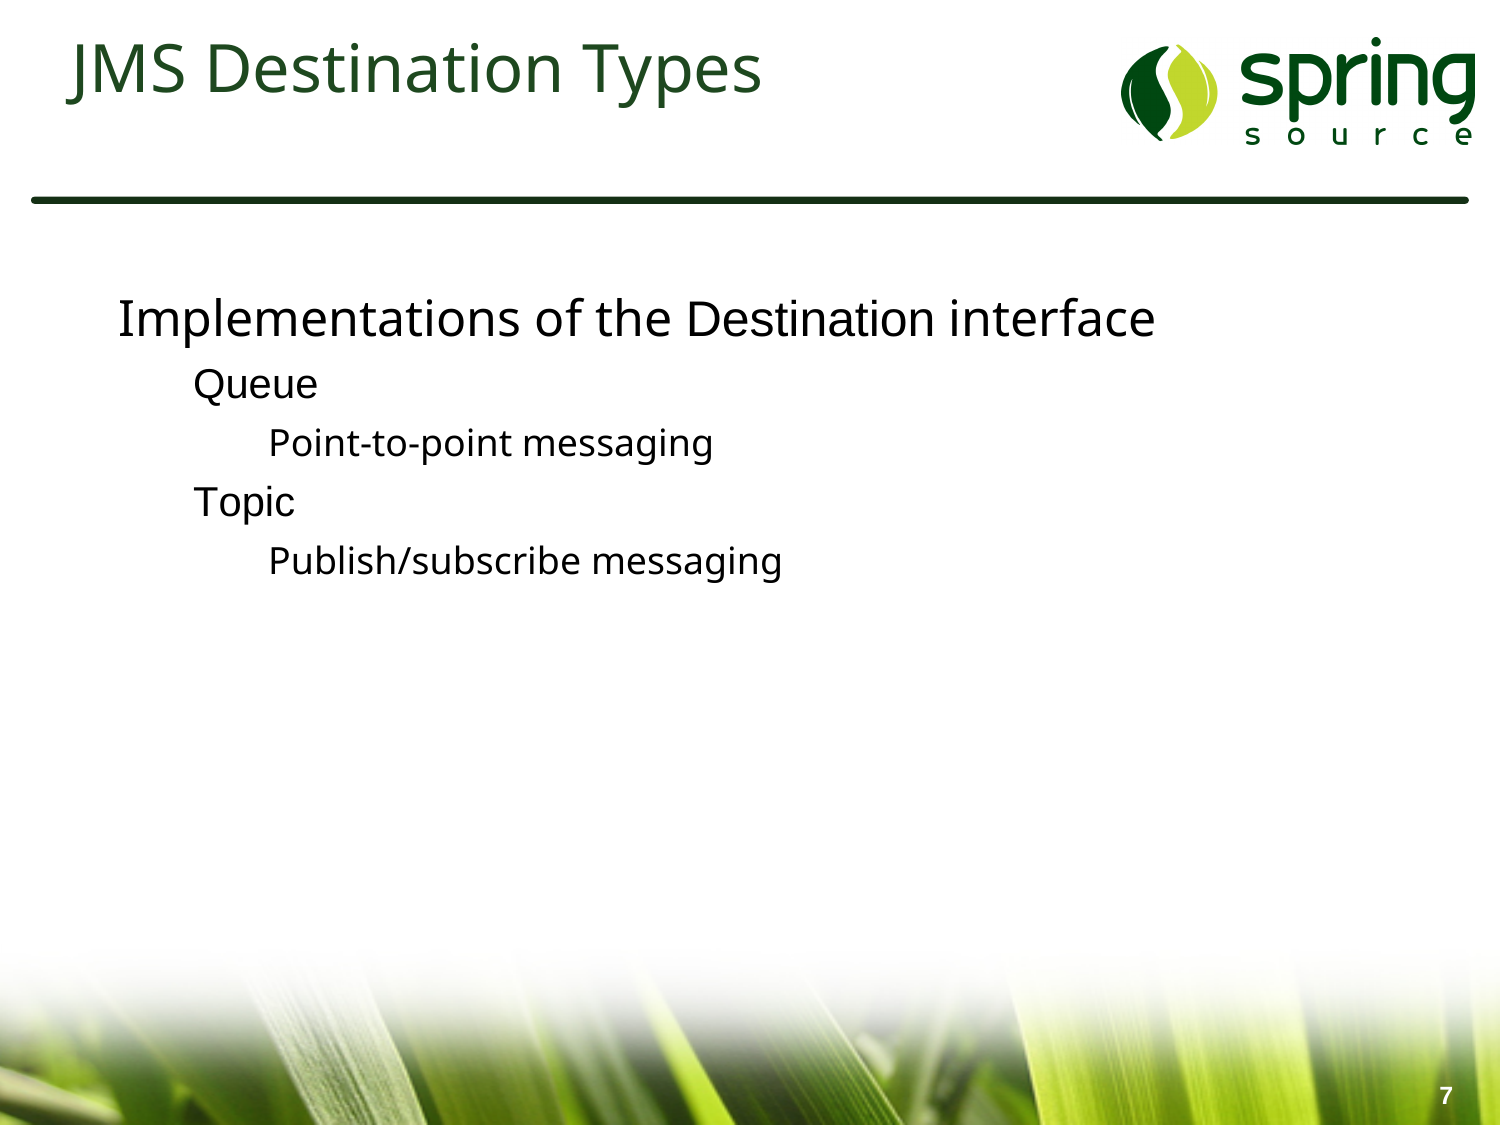

# JMS Destination Types
Implementations of the Destination interface
Queue
Point-to-point messaging
Topic
Publish/subscribe messaging